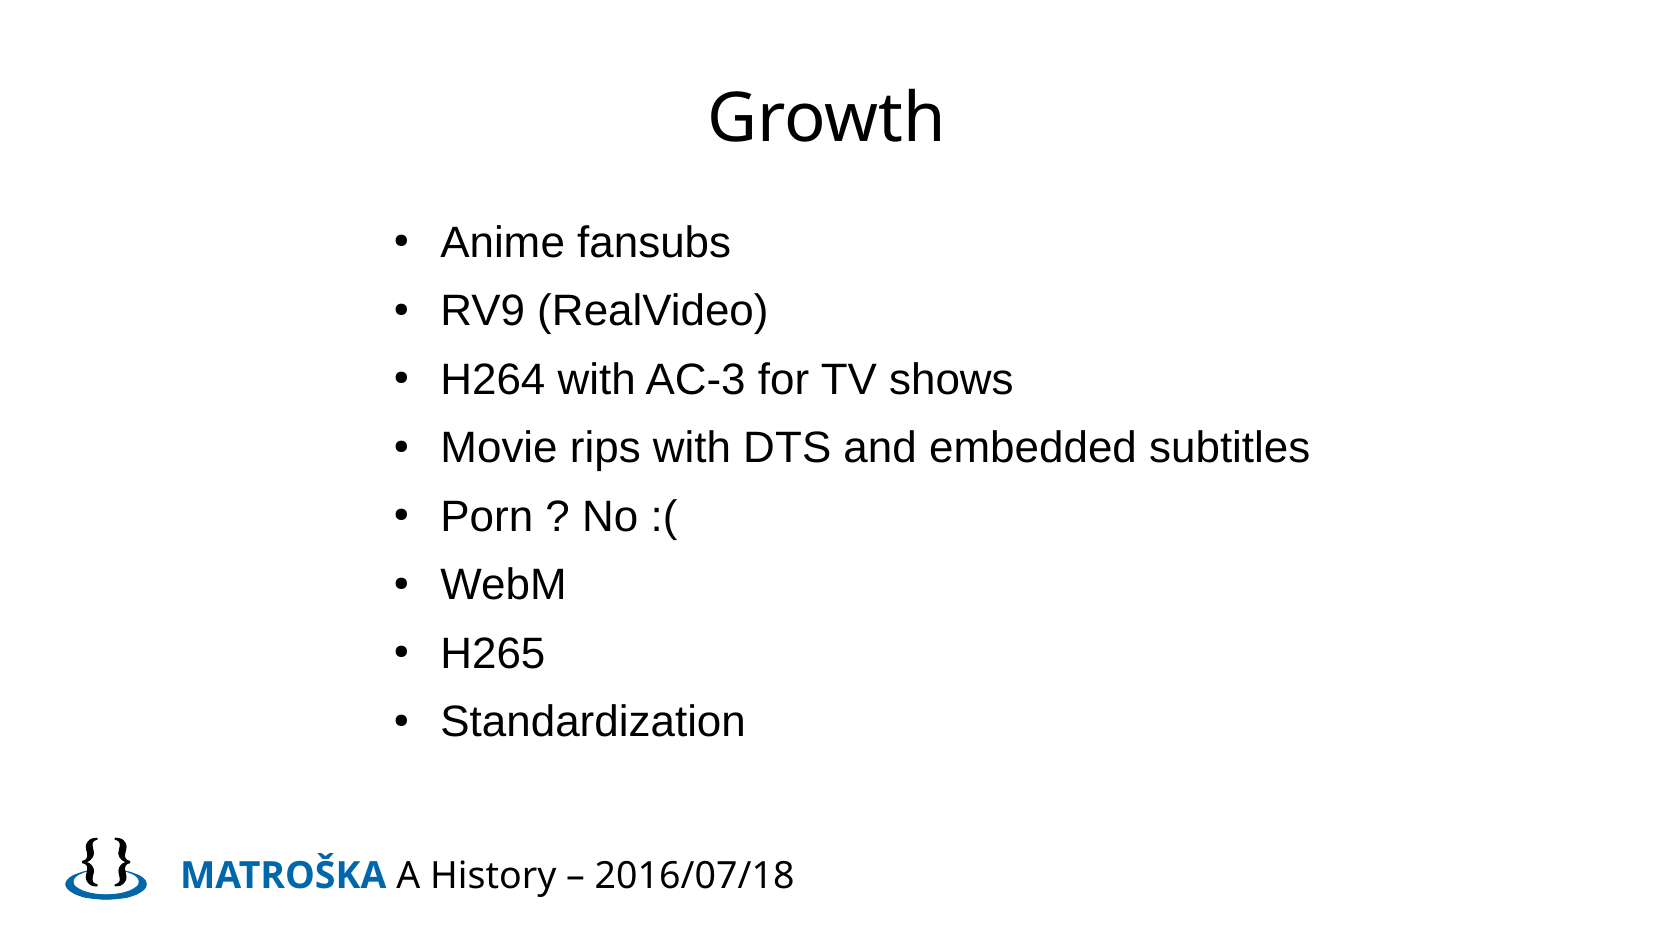

# Growth
Anime fansubs
RV9 (RealVideo)
H264 with AC-3 for TV shows
Movie rips with DTS and embedded subtitles
Porn ? No :(
WebM
H265
Standardization
MATROŠKA A History – 2016/07/18